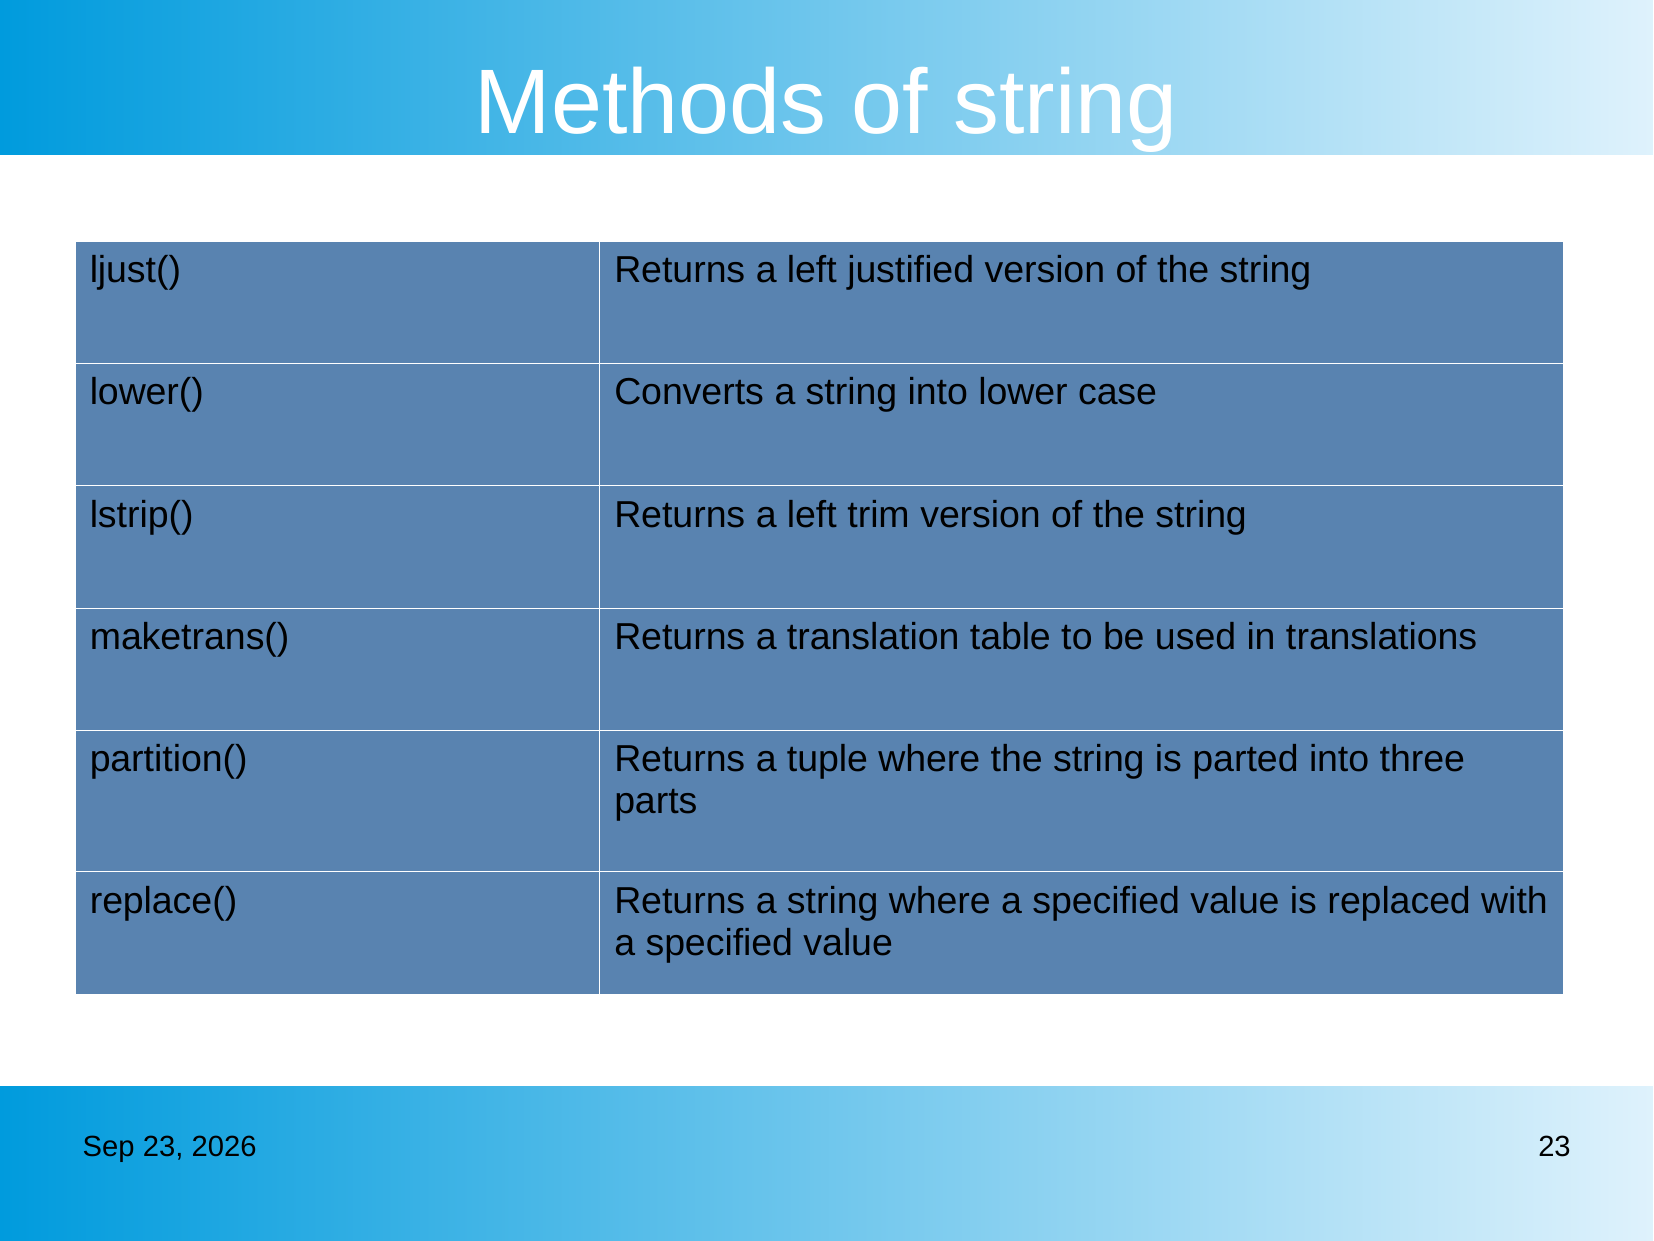

# Methods of string
| ljust() | Returns a left justified version of the string |
| --- | --- |
| lower() | Converts a string into lower case |
| lstrip() | Returns a left trim version of the string |
| maketrans() | Returns a translation table to be used in translations |
| partition() | Returns a tuple where the string is parted into three parts |
| replace() | Returns a string where a specified value is replaced with a specified value |
23